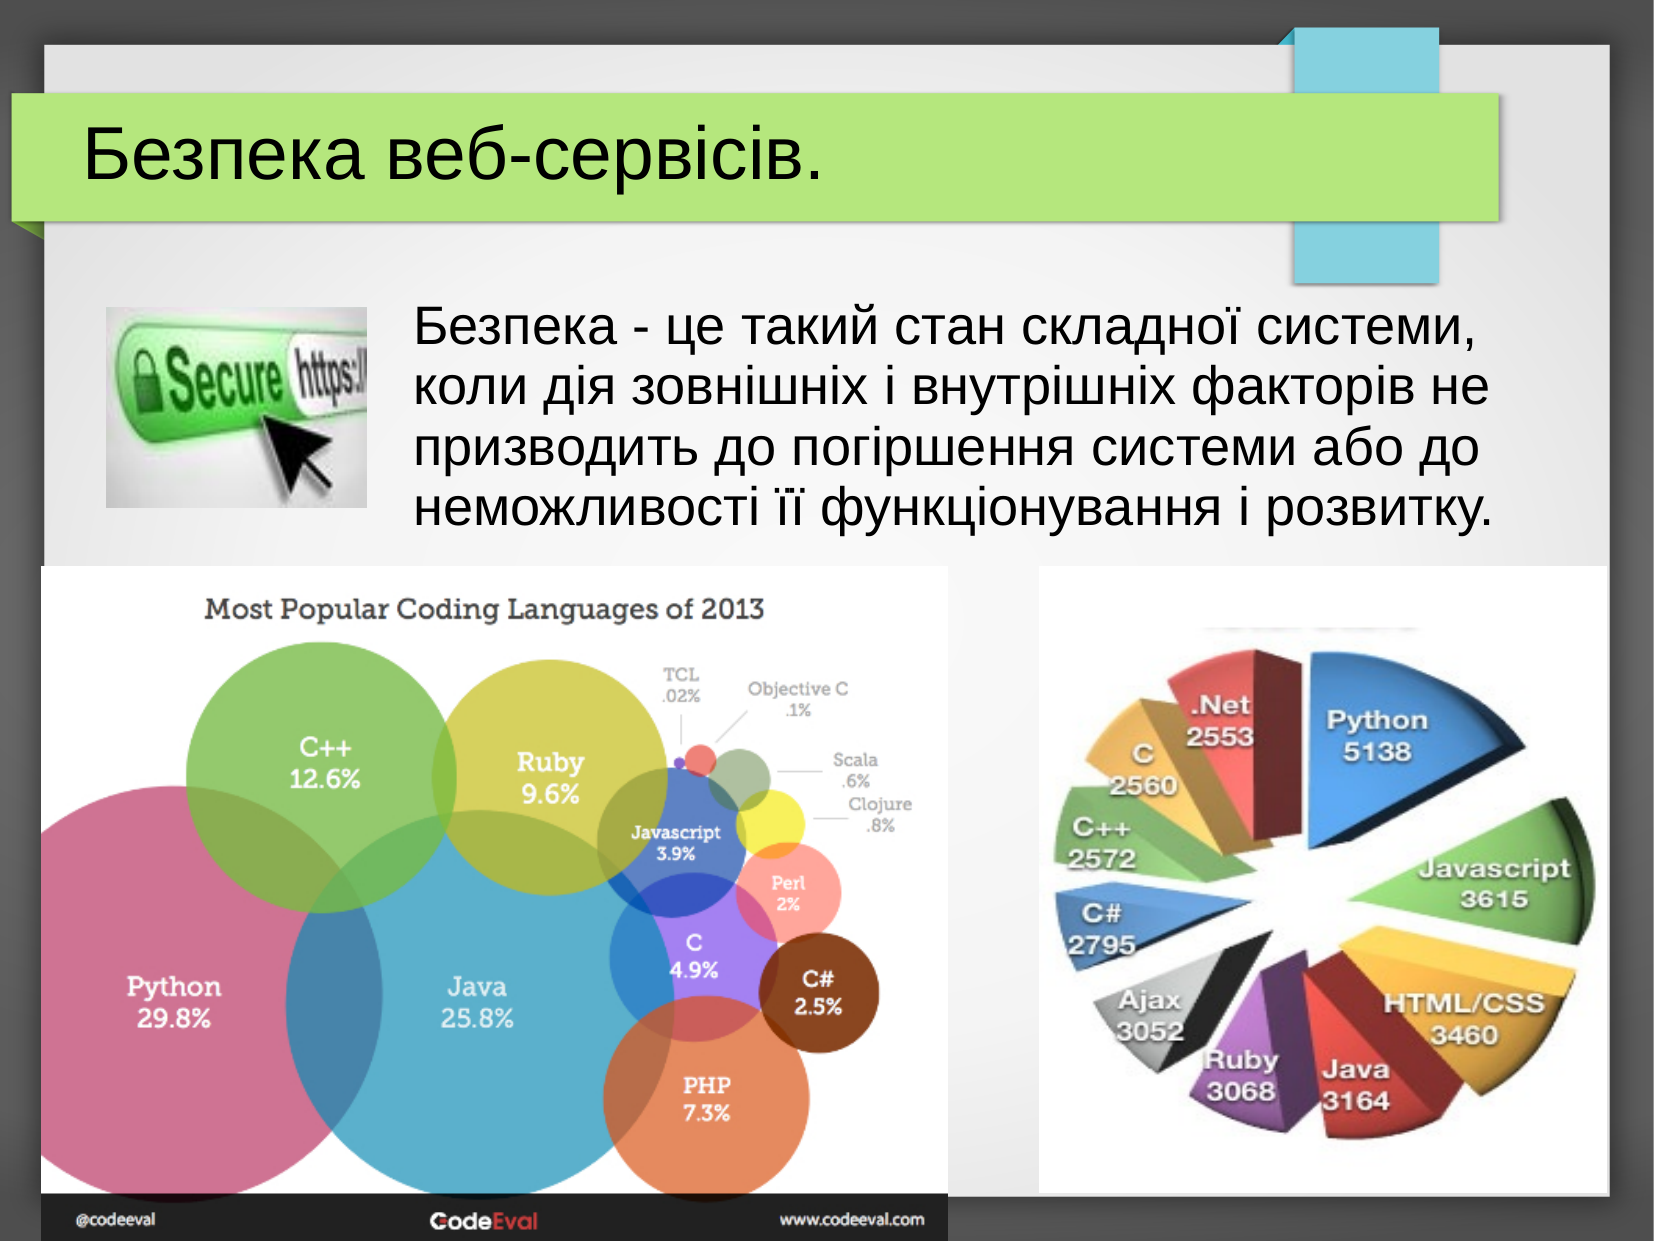

# Безпека веб-сервісів.
Безпека - це такий стан складної системи, коли дія зовнішніх і внутрішніх факторів не призводить до погіршення системи або до неможливості її функціонування і розвитку.